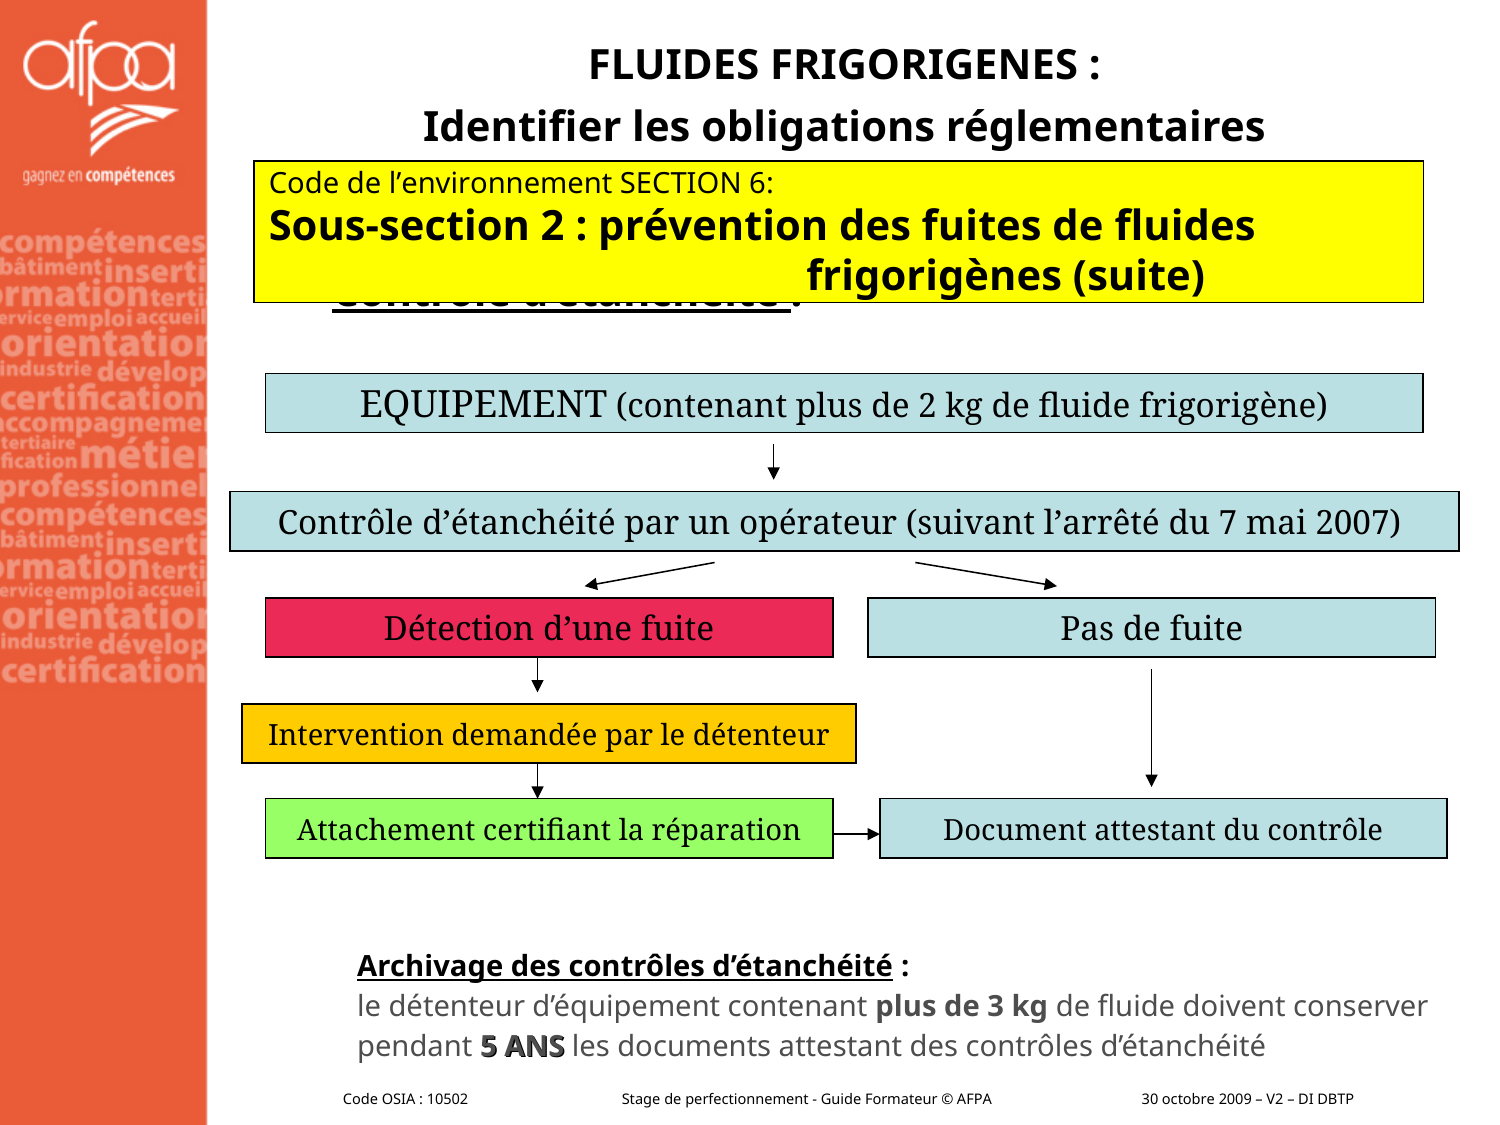

FLUIDES FRIGORIGENES :
Identifier les obligations réglementaires
Code de l’environnement SECTION 6:
Sous-section 2 : prévention des fuites de fluides
 frigorigènes (suite)
# Contrôle d’étanchéité : Archivage des contrôles d’étanchéité : le détenteur d’équipement contenant plus de 3 kg de fluide doivent conserver pendant 5 ANS les documents attestant des contrôles d’étanchéité
EQUIPEMENT (contenant plus de 2 kg de fluide frigorigène)
Contrôle d’étanchéité par un opérateur (suivant l’arrêté du 7 mai 2007)
Détection d’une fuite
Pas de fuite
Intervention demandée par le détenteur
Attachement certifiant la réparation
Document attestant du contrôle